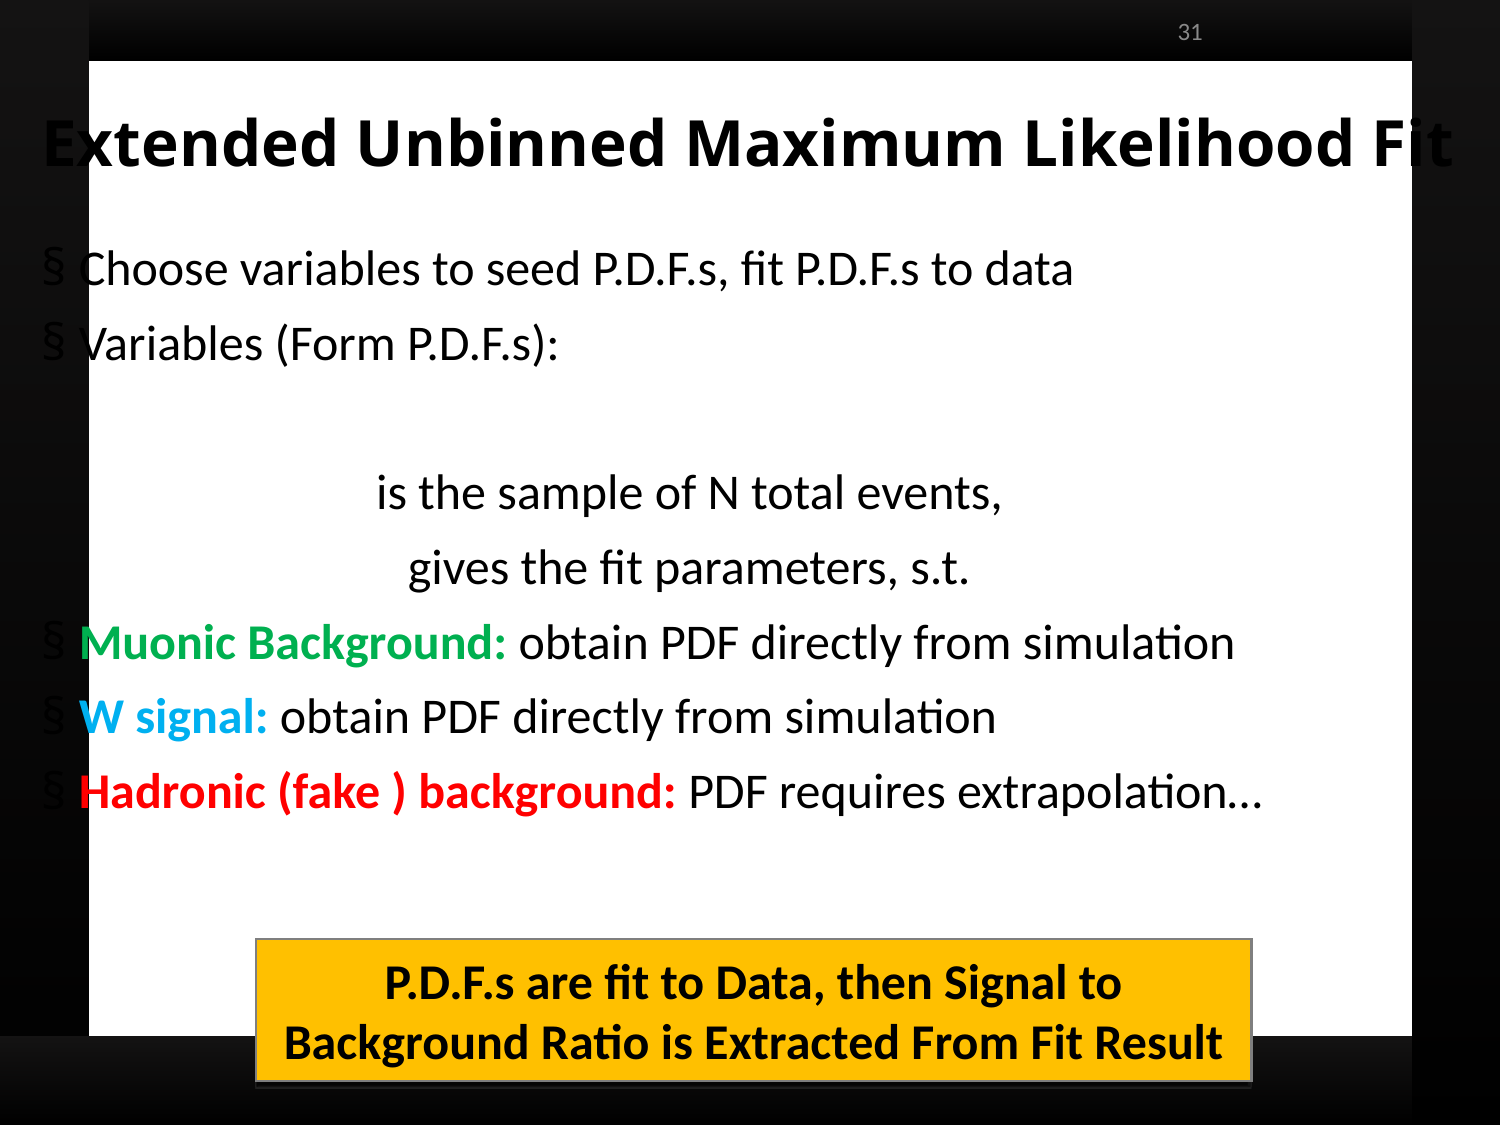

31
# Extended Unbinned Maximum Likelihood Fit
Choose variables to seed P.D.F.s, fit P.D.F.s to data
Variables (Form P.D.F.s):
 is the sample of N total events,
 gives the fit parameters, s.t.
Muonic Background: obtain PDF directly from simulation
W signal: obtain PDF directly from simulation
Hadronic (fake ) background: PDF requires extrapolation…
P.D.F.s are fit to Data, then Signal to Background Ratio is Extracted From Fit Result